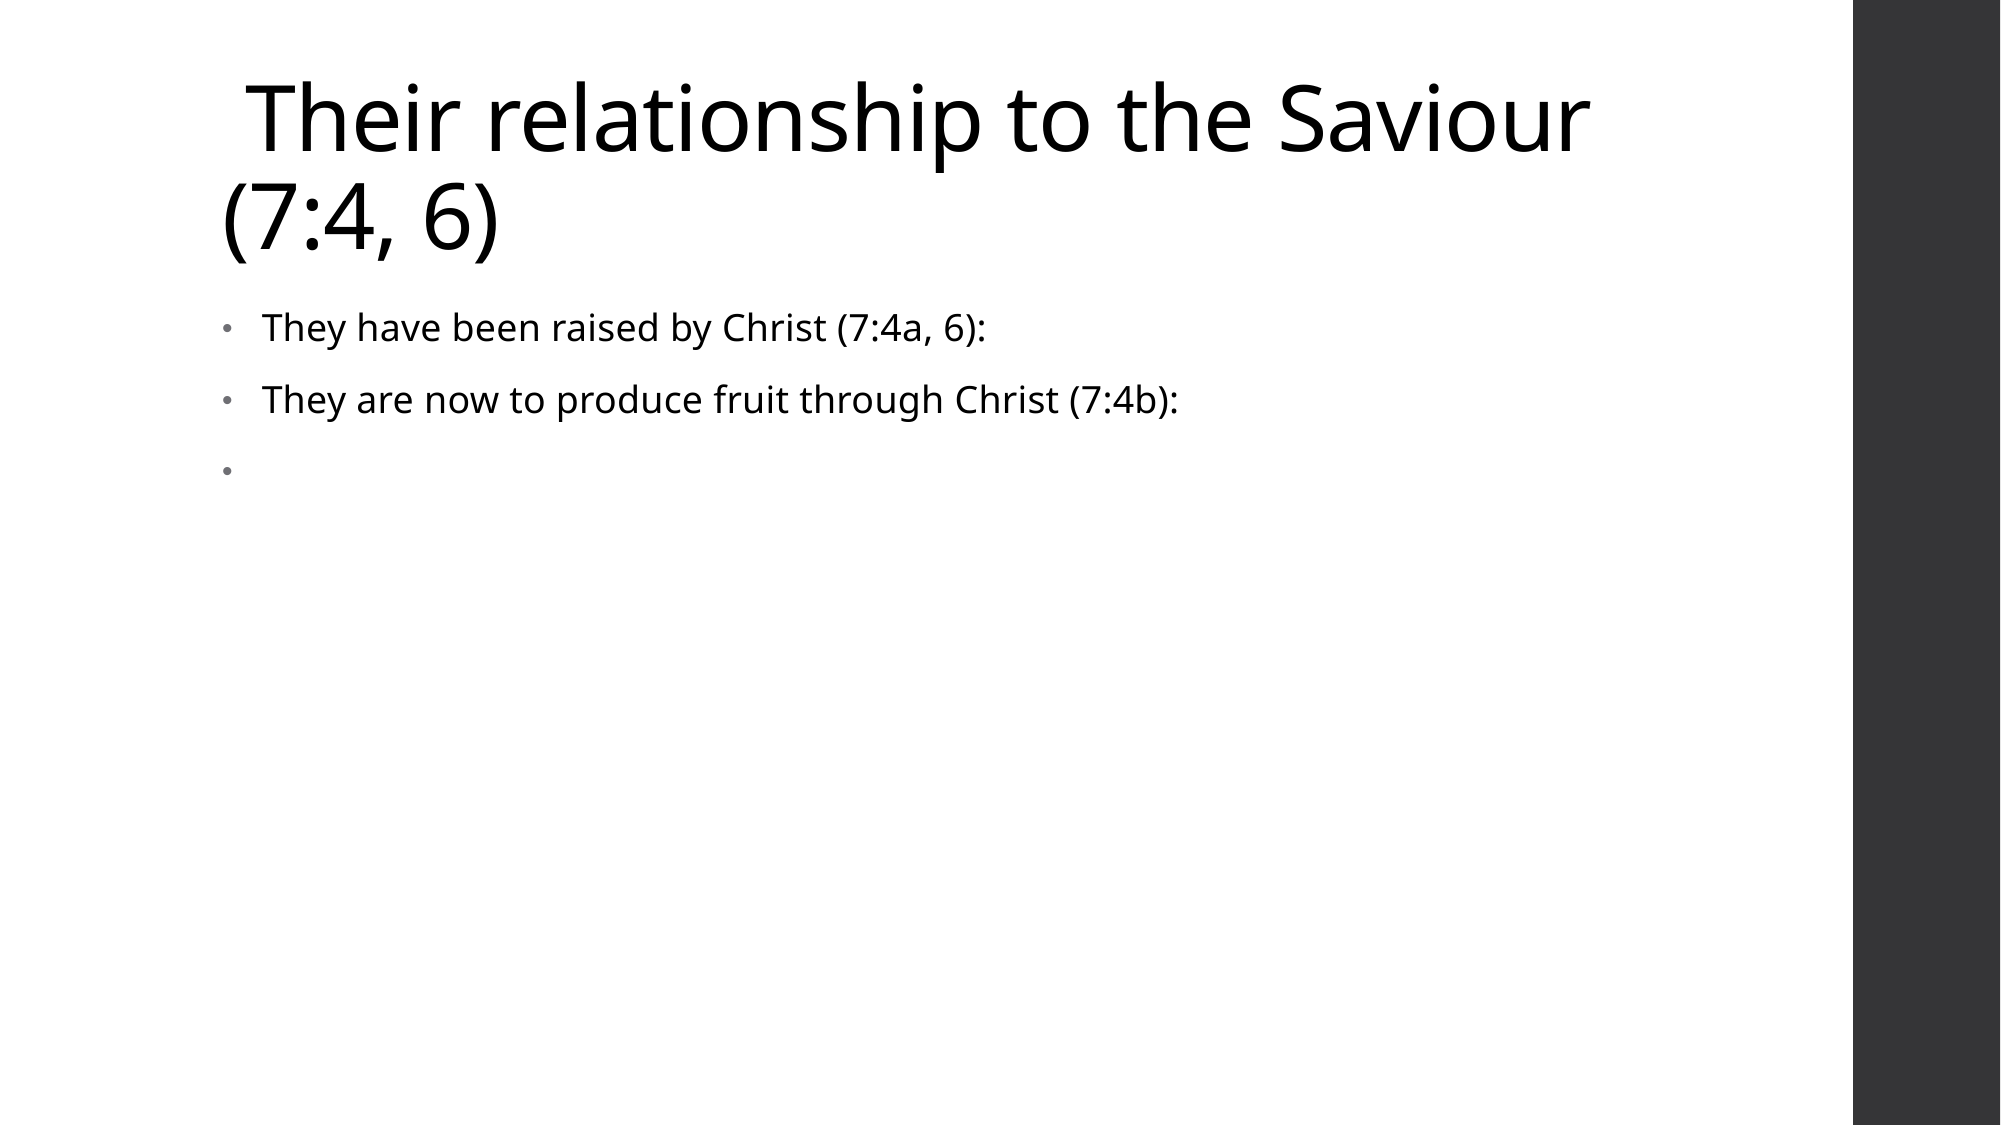

# Their relationship to the Saviour (7:4, 6)
 They have been raised by Christ (7:4a, 6):
 They are now to produce fruit through Christ (7:4b):